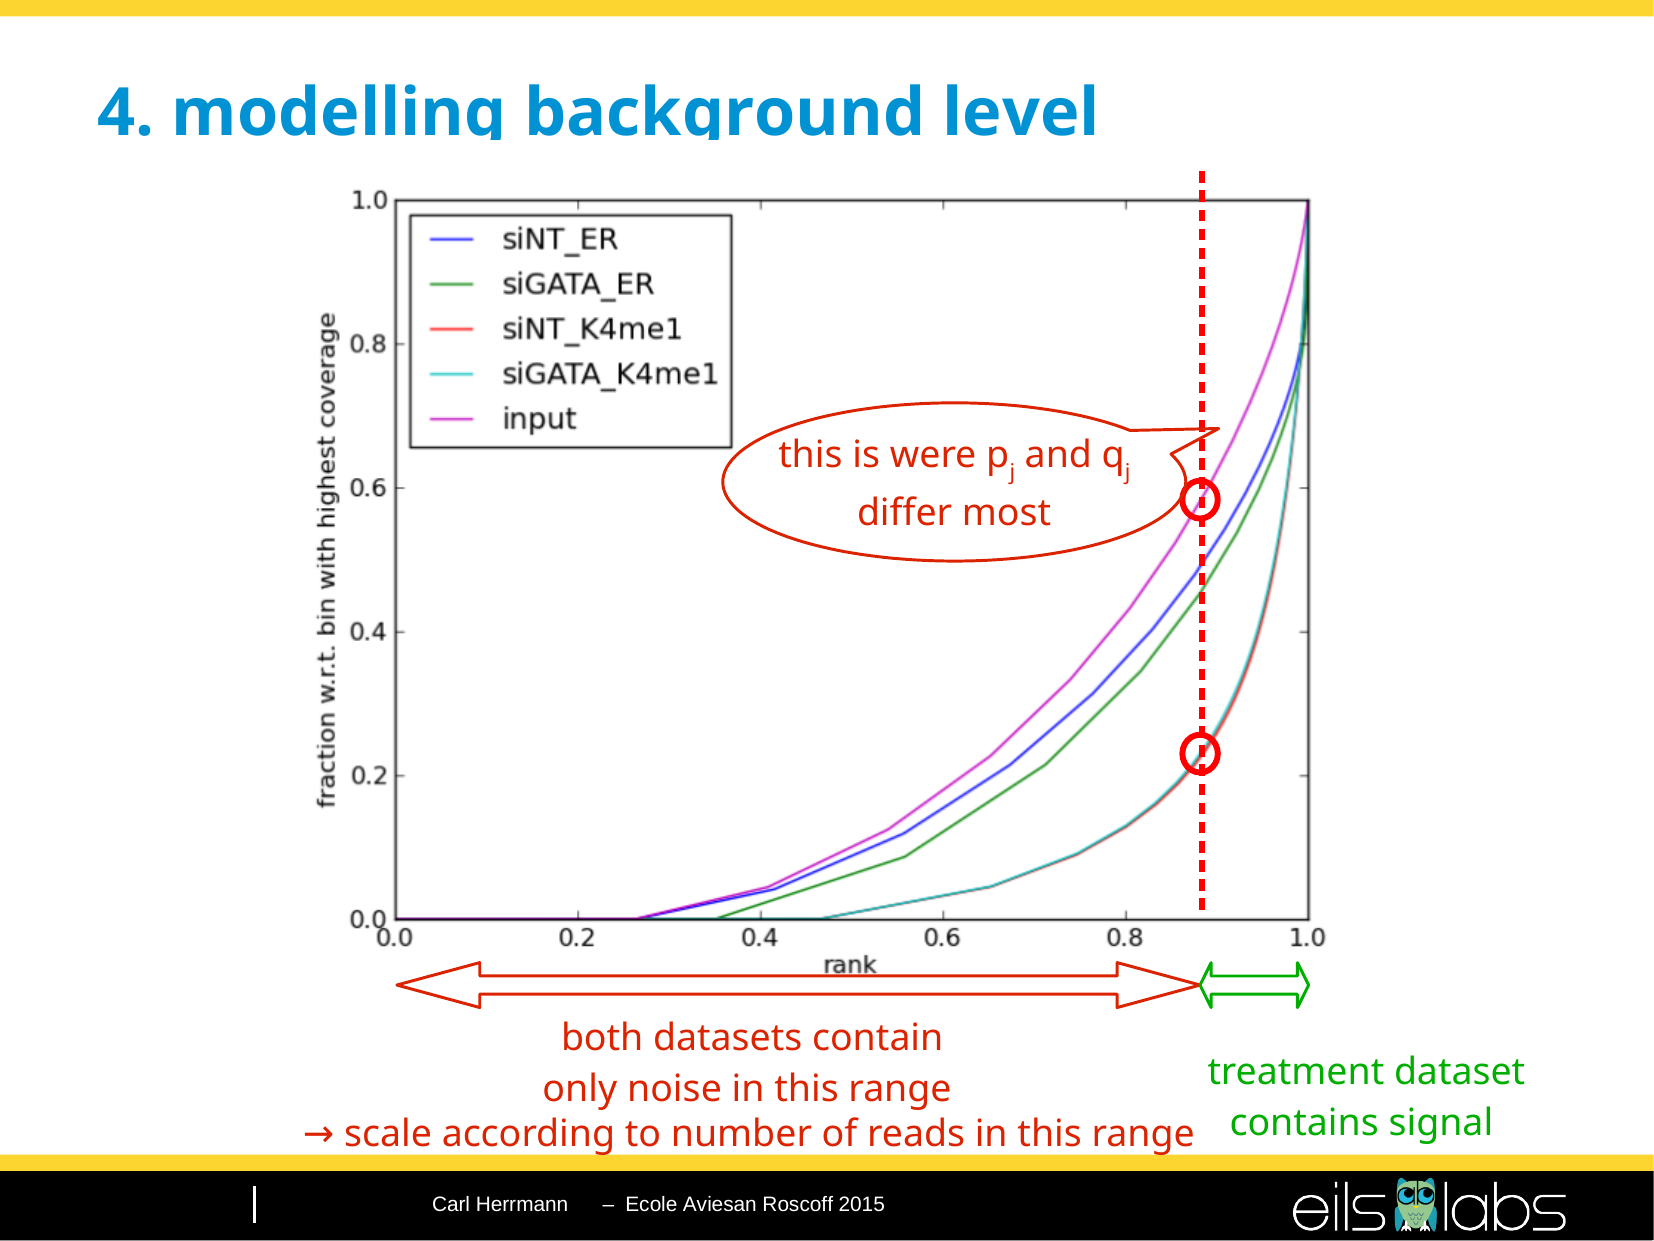

# 4. modelling background level
this is were pj and qj
differ most
this is were pj and qj
differ most
both datasets contain only noise in this range
treatment dataset
contains signal
→ scale according to number of reads in this range